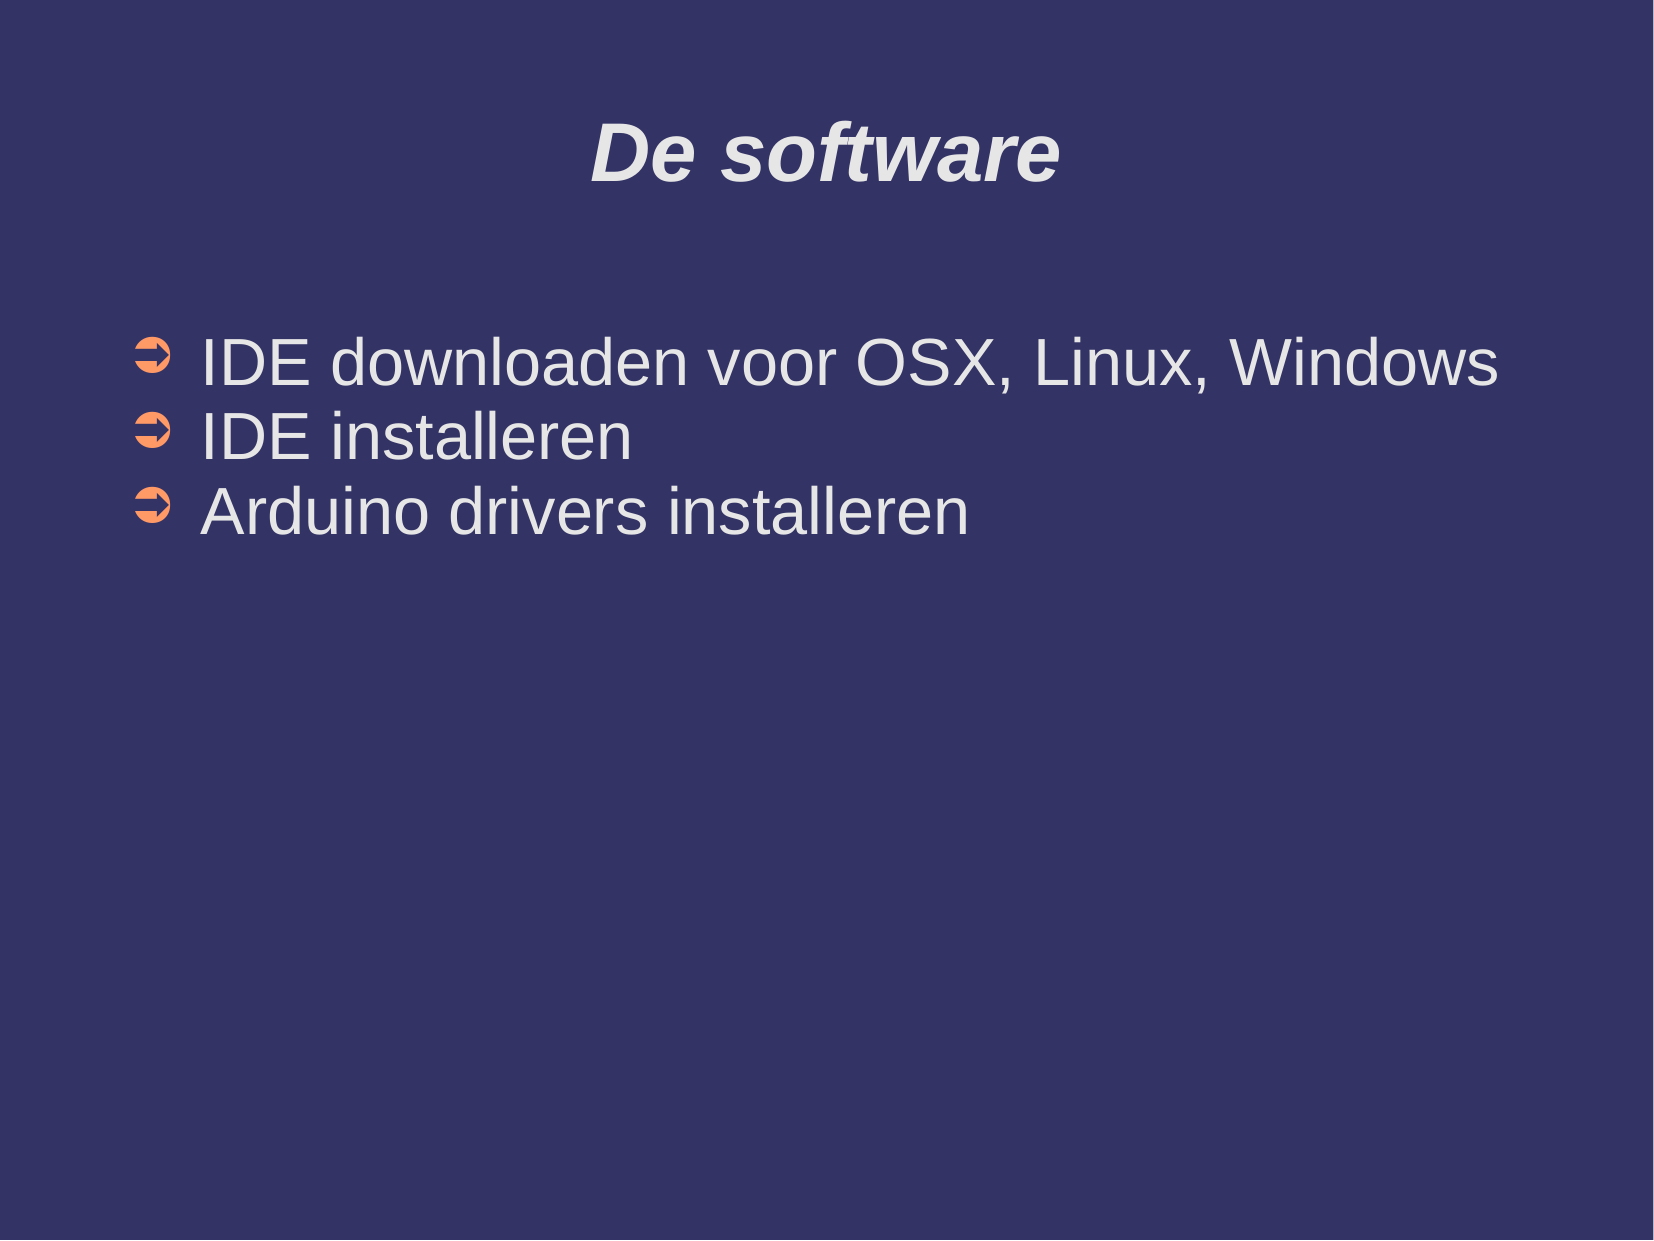

# De software
IDE downloaden voor OSX, Linux, Windows
IDE installeren
Arduino drivers installeren